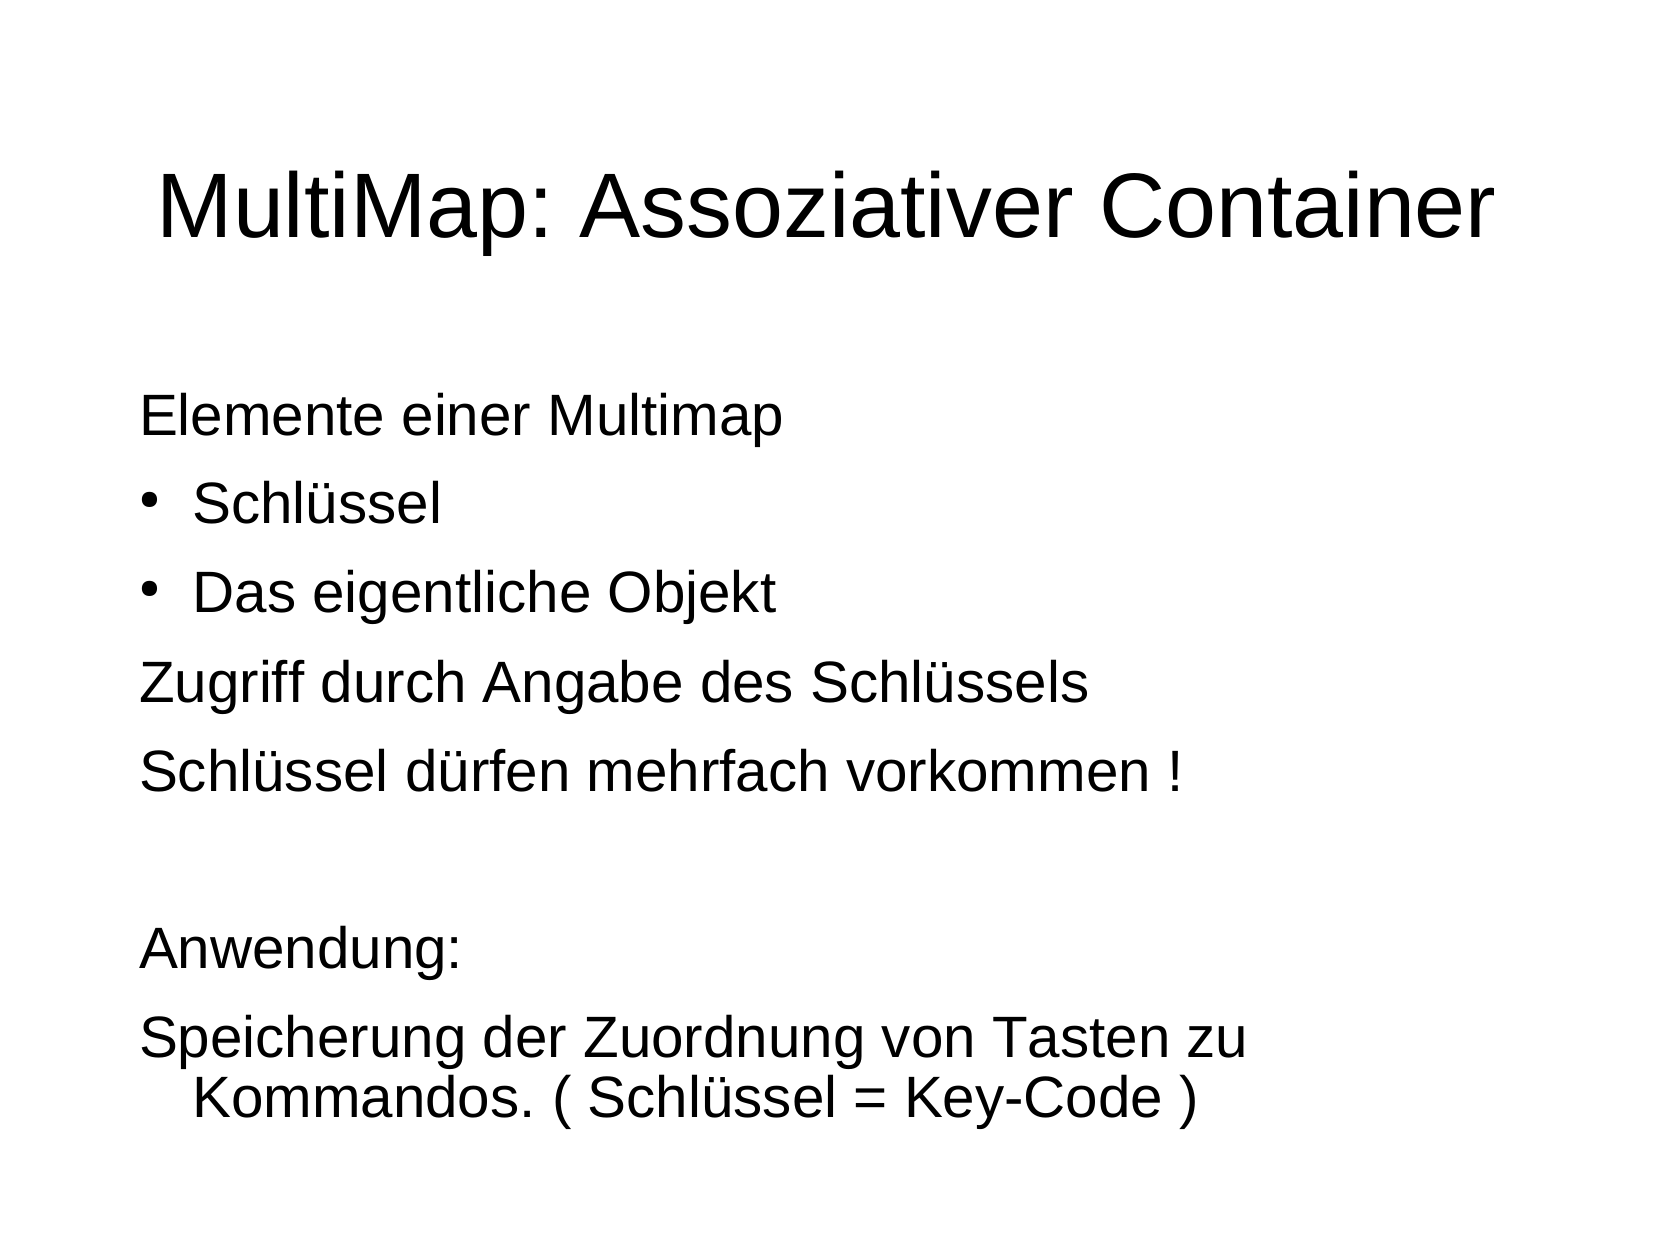

# MultiMap: Assoziativer Container
Elemente einer Multimap
Schlüssel
Das eigentliche Objekt
Zugriff durch Angabe des Schlüssels
Schlüssel dürfen mehrfach vorkommen !
Anwendung:
Speicherung der Zuordnung von Tasten zu Kommandos. ( Schlüssel = Key-Code )